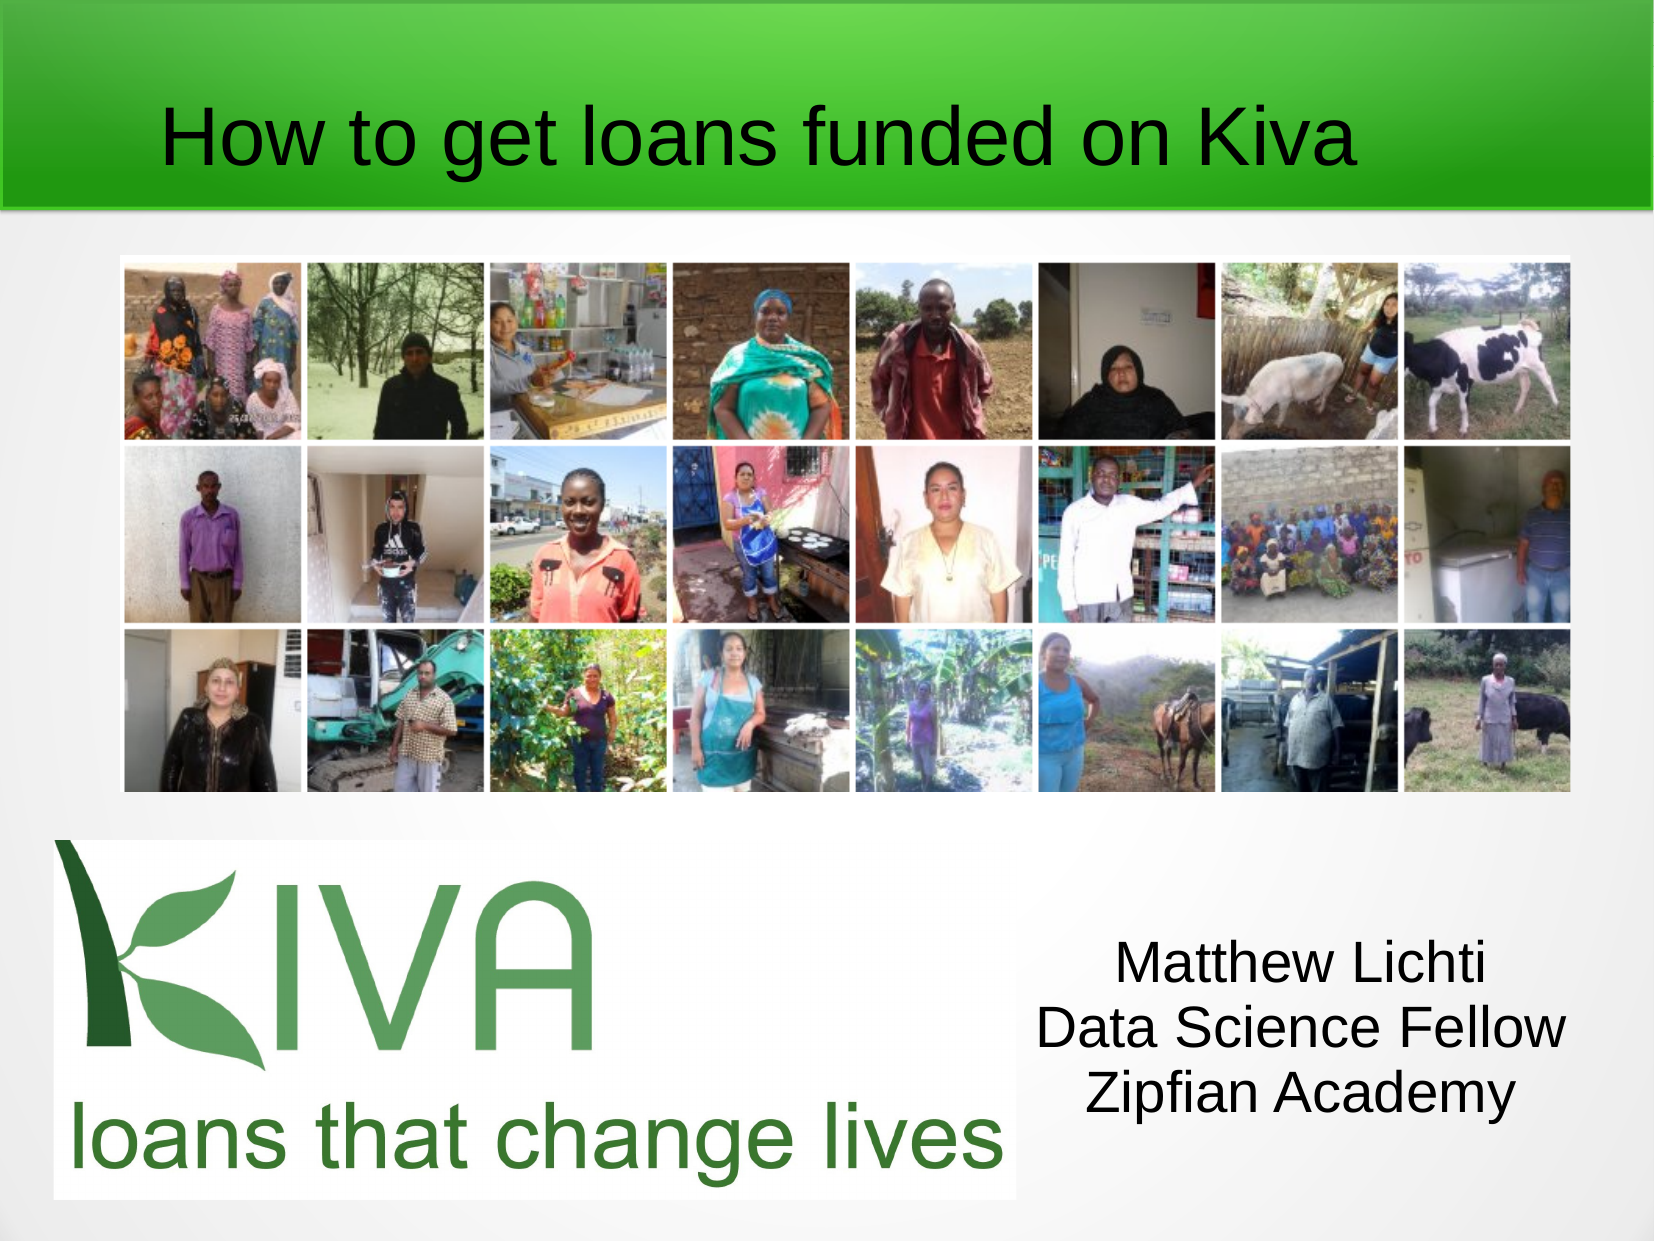

# How to get loans funded on Kiva
Matthew Lichti
Data Science Fellow
Zipfian Academy